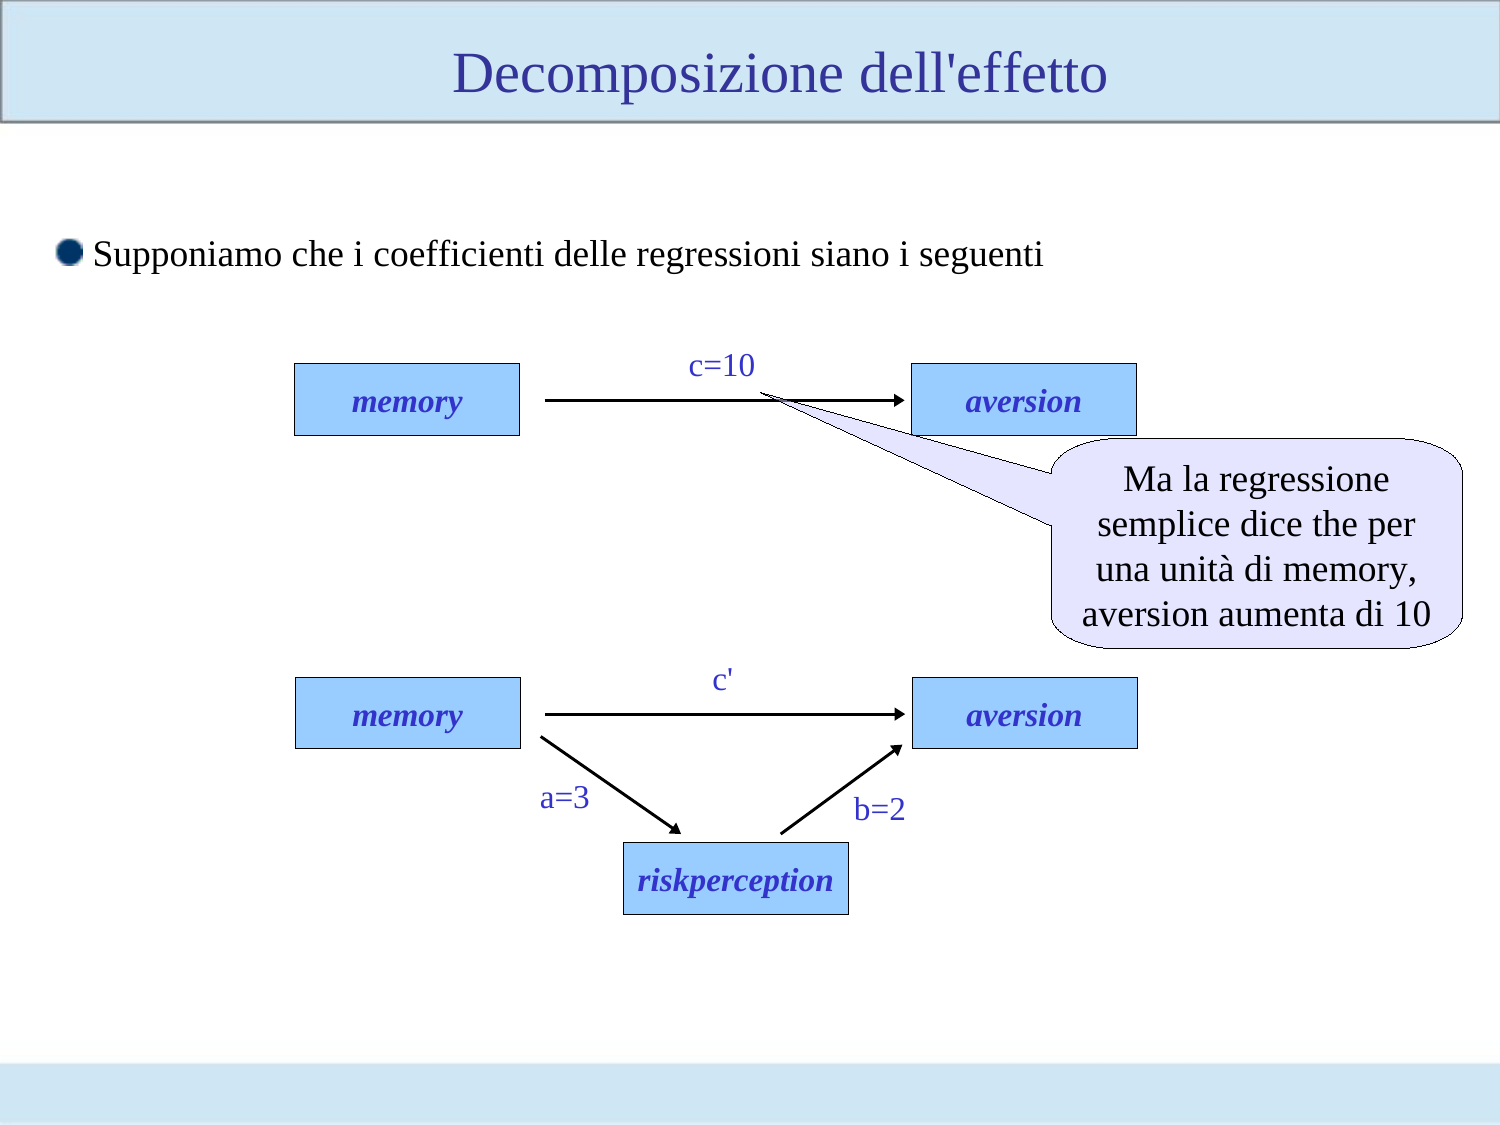

# Decomposizione dell'effetto
 Supponiamo che i coefficienti delle regressioni siano i seguenti
c=10
memory
aversion
Ma la regressione semplice dice the per una unità di memory, aversion aumenta di 10
c'
memory
aversion
a=3
b=2
riskperception